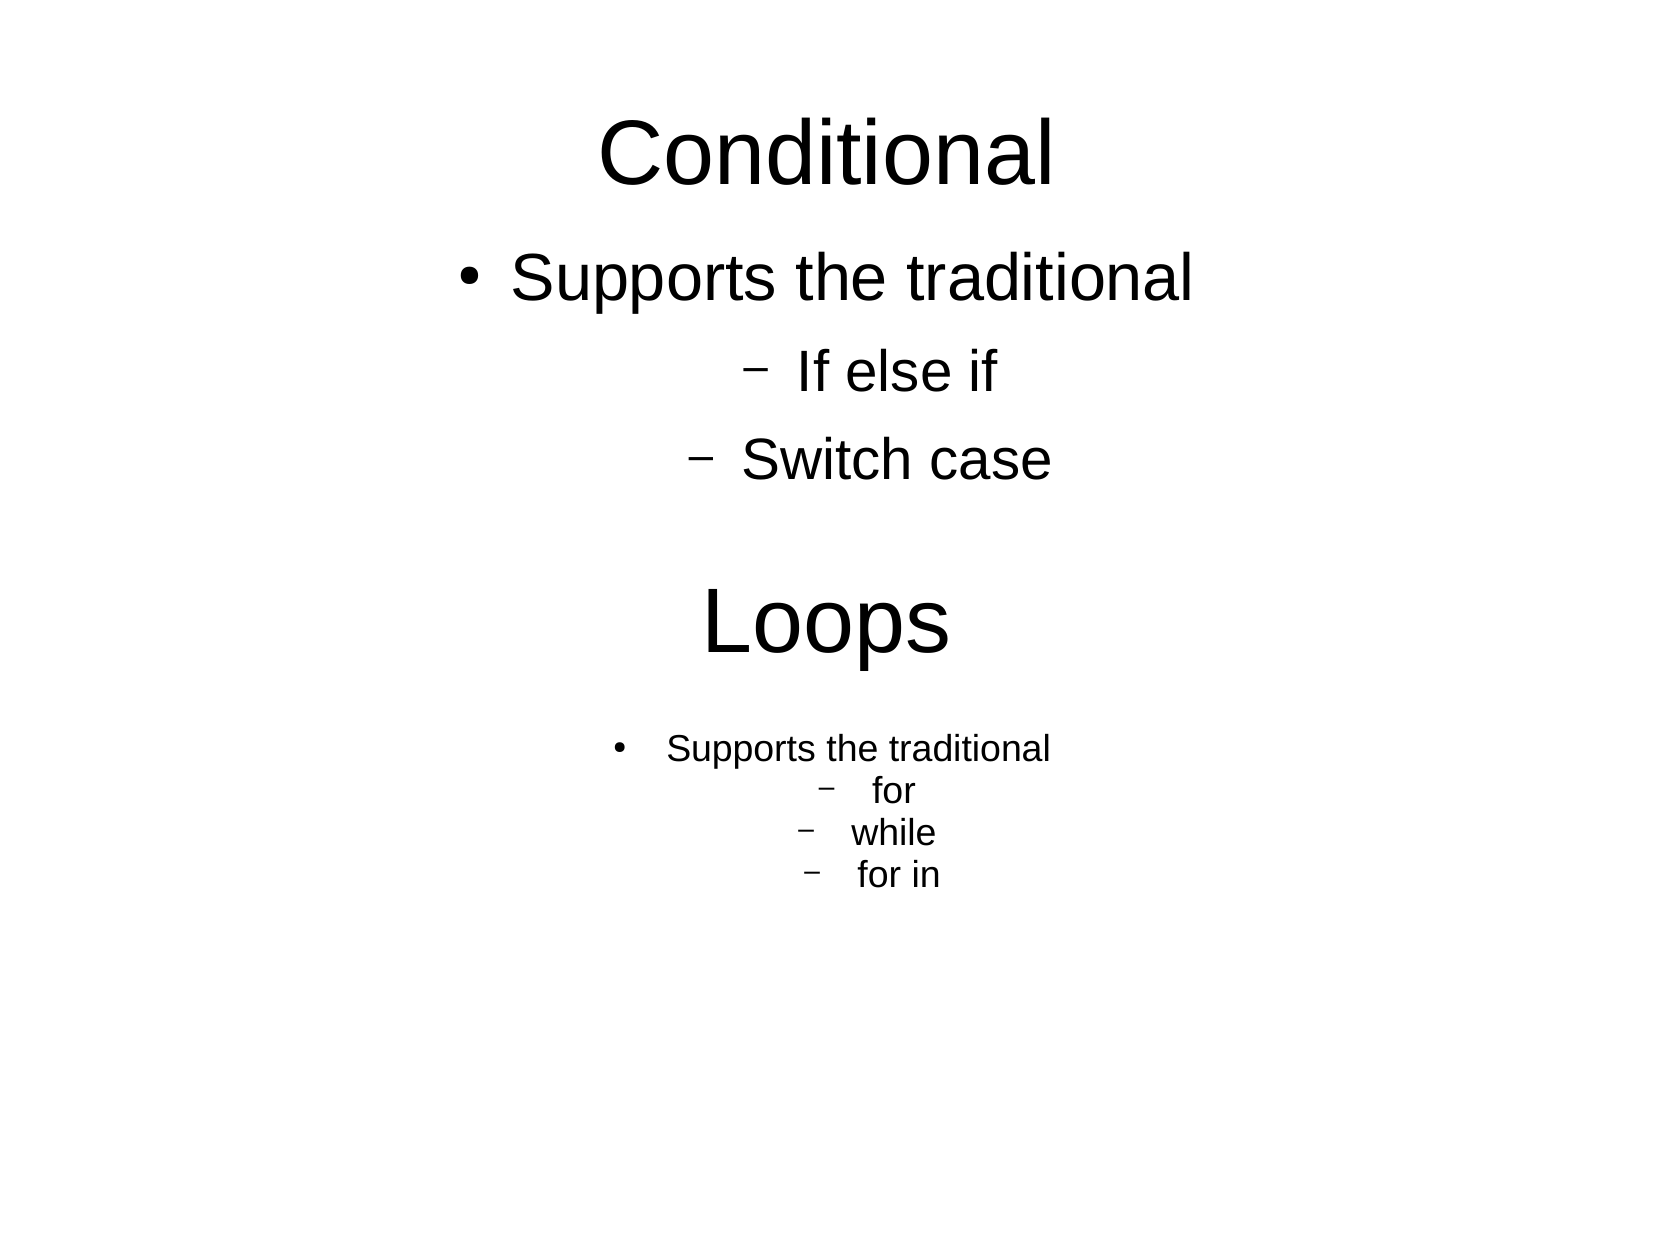

# Conditional
Supports the traditional
If else if
Switch case
Loops
Supports the traditional
for
while
for in